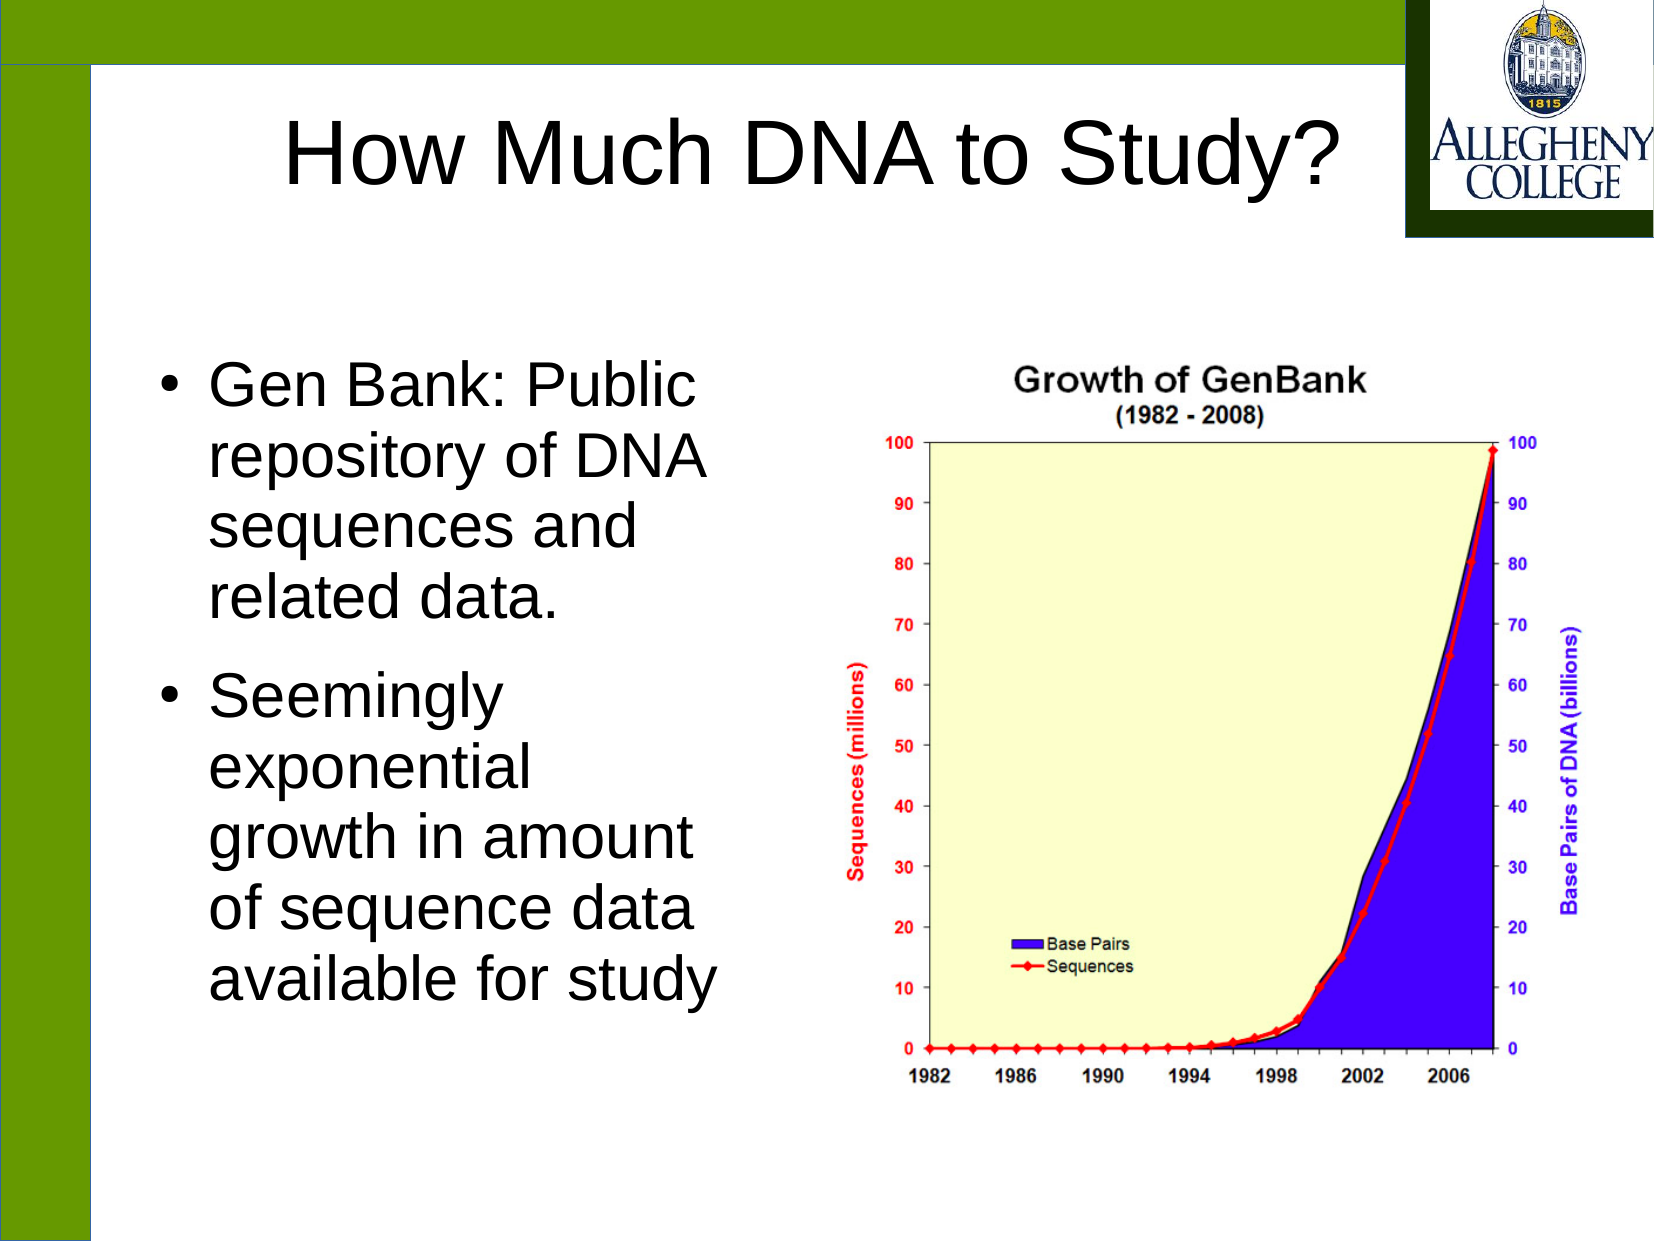

# How Much DNA to Study?
Gen Bank: Public repository of DNA sequences and related data.
Seemingly exponential growth in amount of sequence data available for study
Intro to Bioinformatics slides:
http://slideplayer.com/slide/6238599/